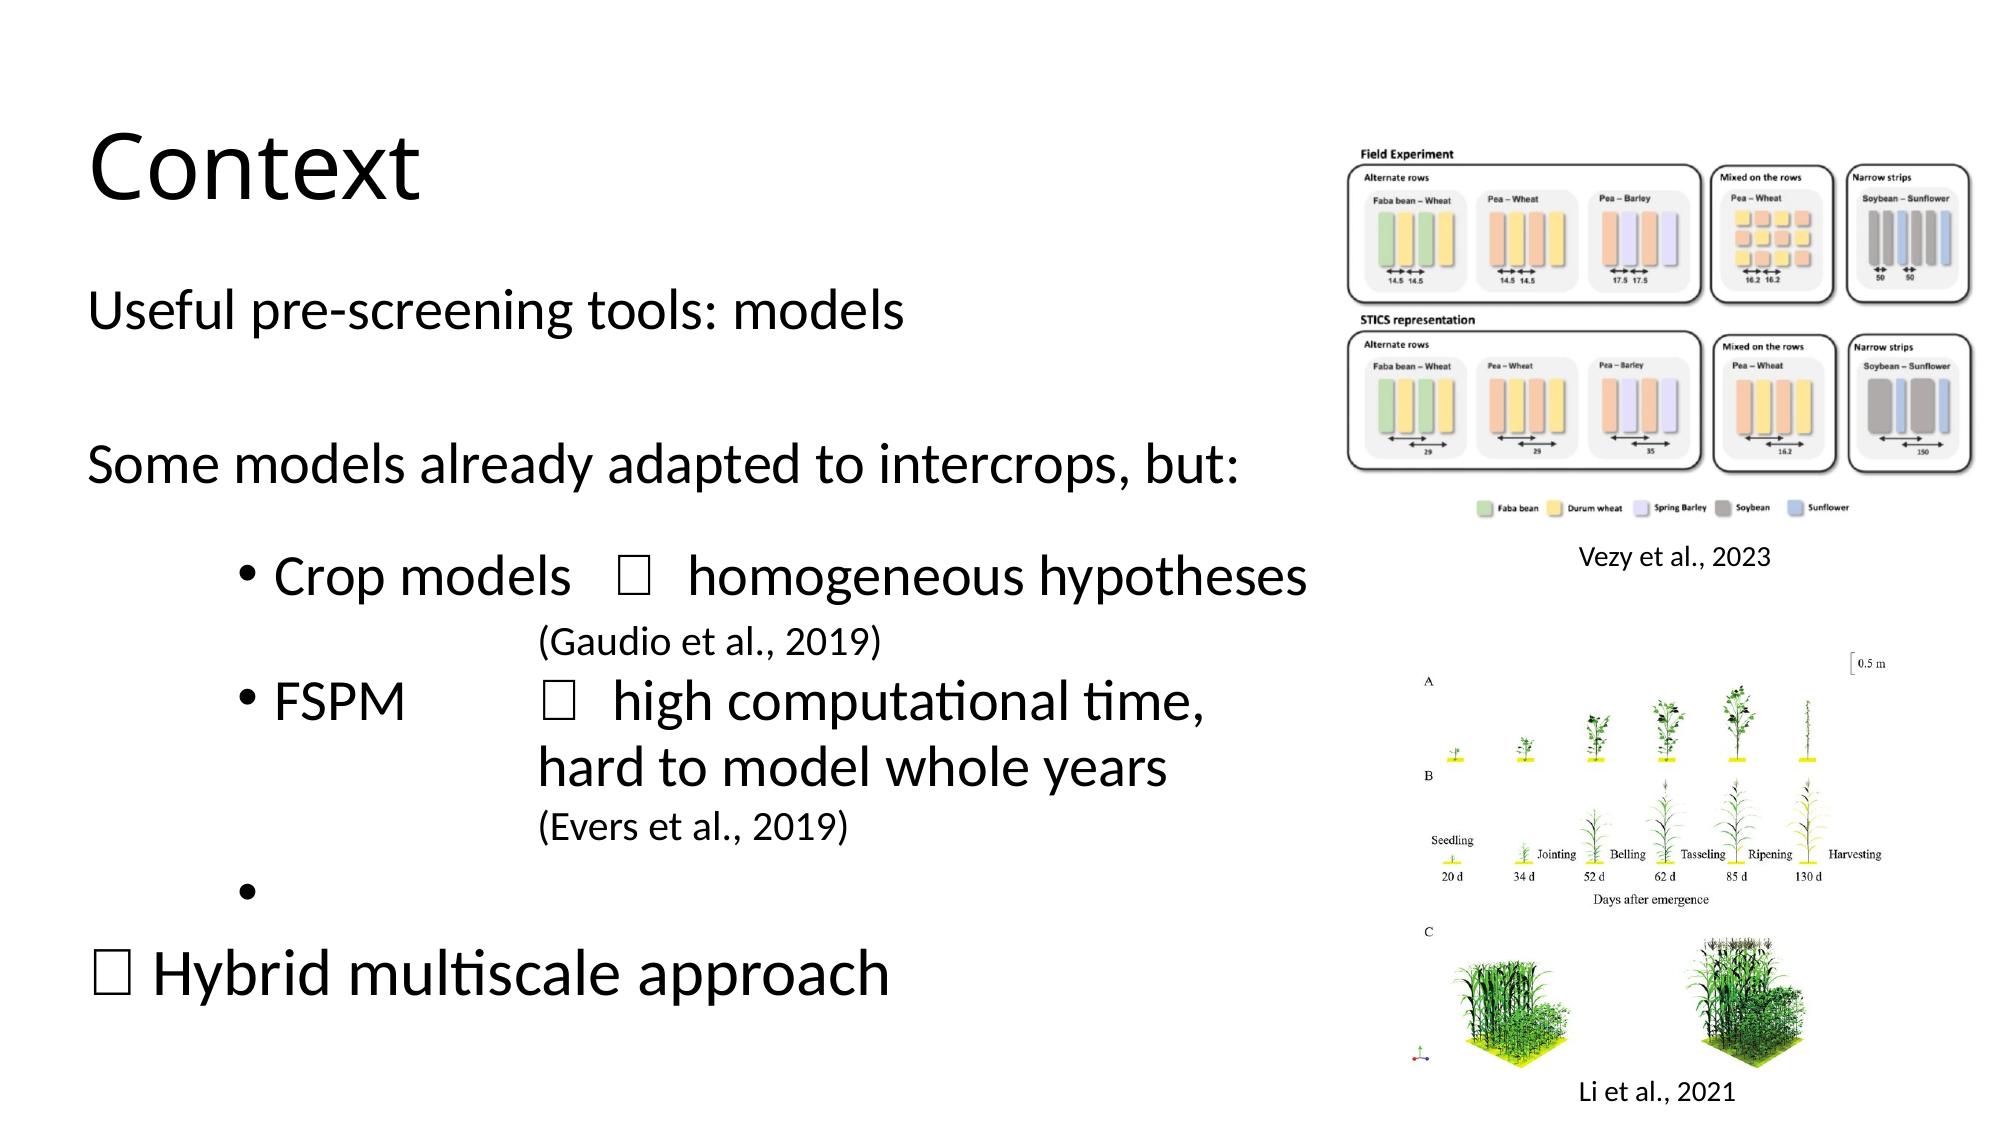

# Context
Useful pre-screening tools: models
Some models already adapted to intercrops, but:
Crop models 	 	homogeneous hypotheses
				(Gaudio et al., 2019)
FSPM 		 	high computational time,
				hard to model whole years
				(Evers et al., 2019)
 Hybrid multiscale approach
Vezy et al., 2023​
Li et al., 2021​